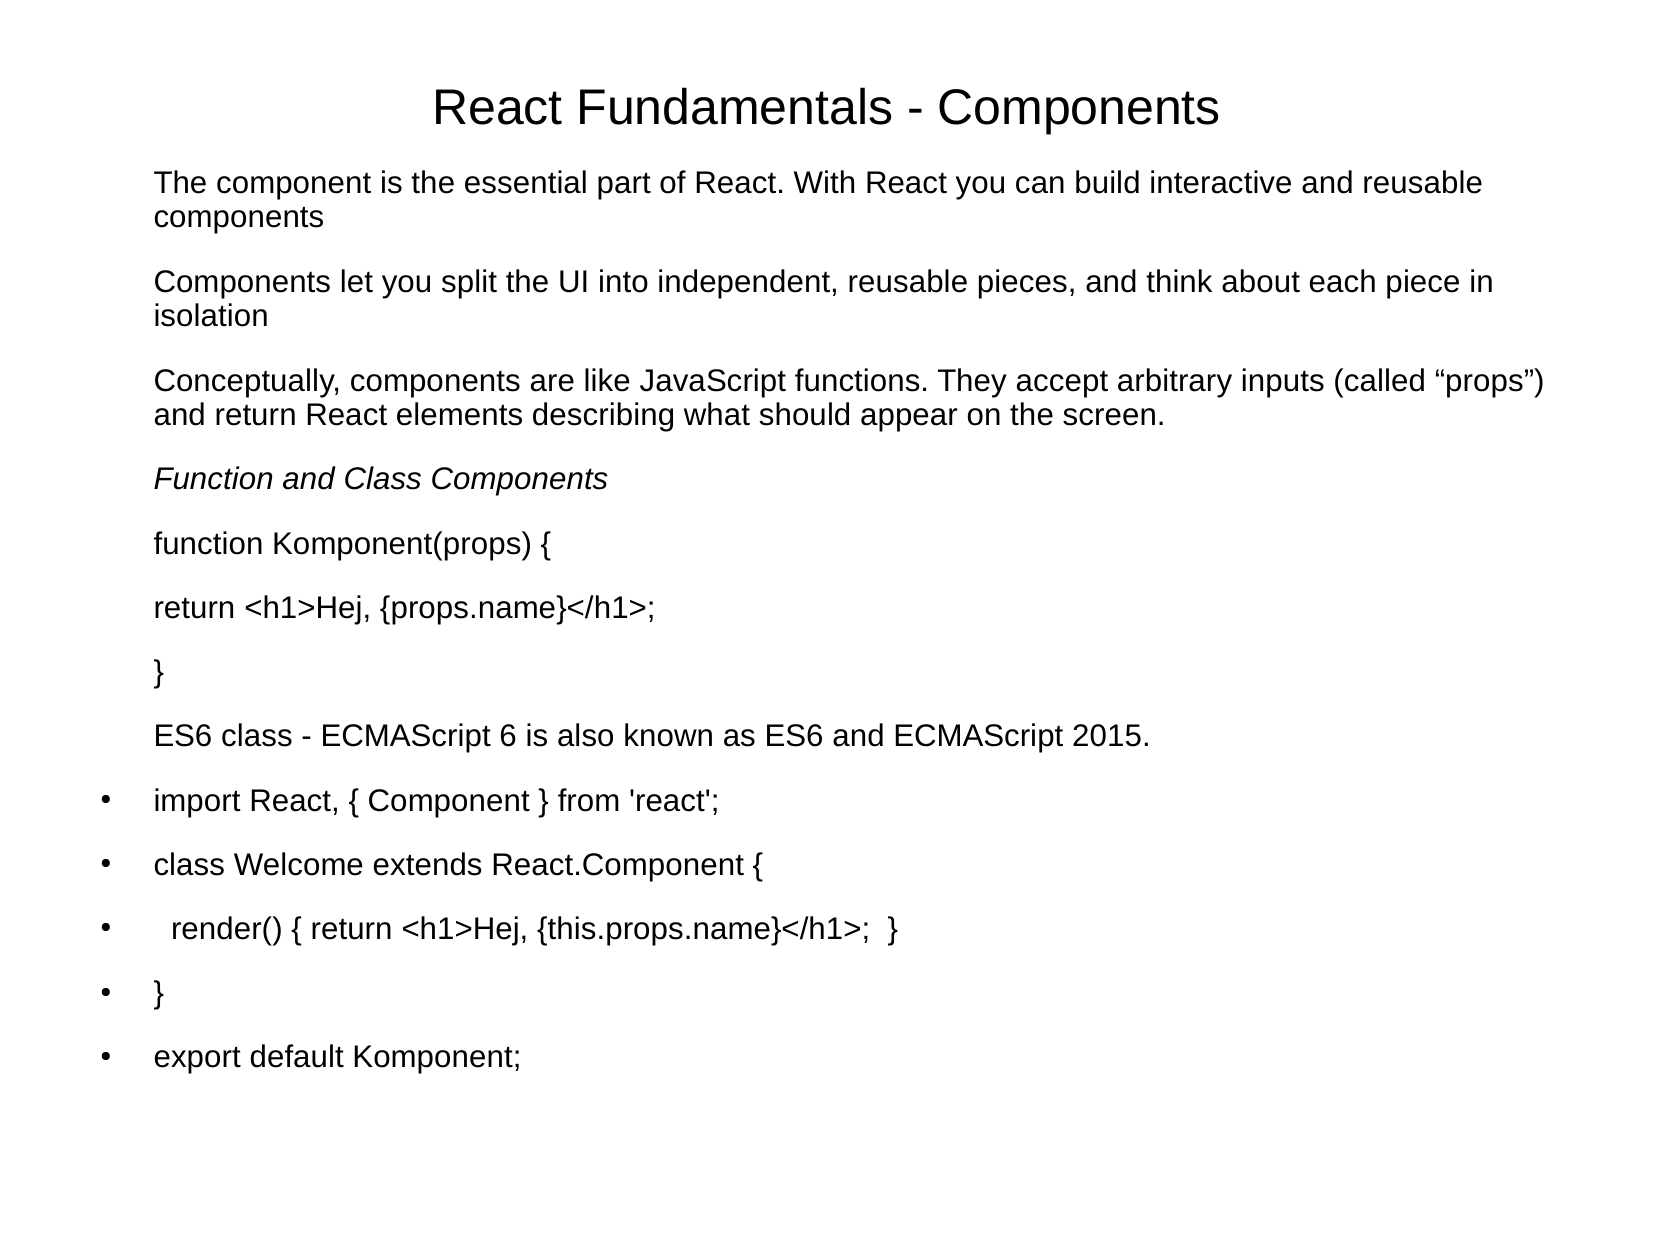

# React Fundamentals - Components
The component is the essential part of React. With React you can build interactive and reusable components
Components let you split the UI into independent, reusable pieces, and think about each piece in isolation
Conceptually, components are like JavaScript functions. They accept arbitrary inputs (called “props”) and return React elements describing what should appear on the screen.
Function and Class Components
function Komponent(props) {
return <h1>Hej, {props.name}</h1>;
}
ES6 class - ECMAScript 6 is also known as ES6 and ECMAScript 2015.
import React, { Component } from 'react';
class Welcome extends React.Component {
 render() { return <h1>Hej, {this.props.name}</h1>; }
}
export default Komponent;